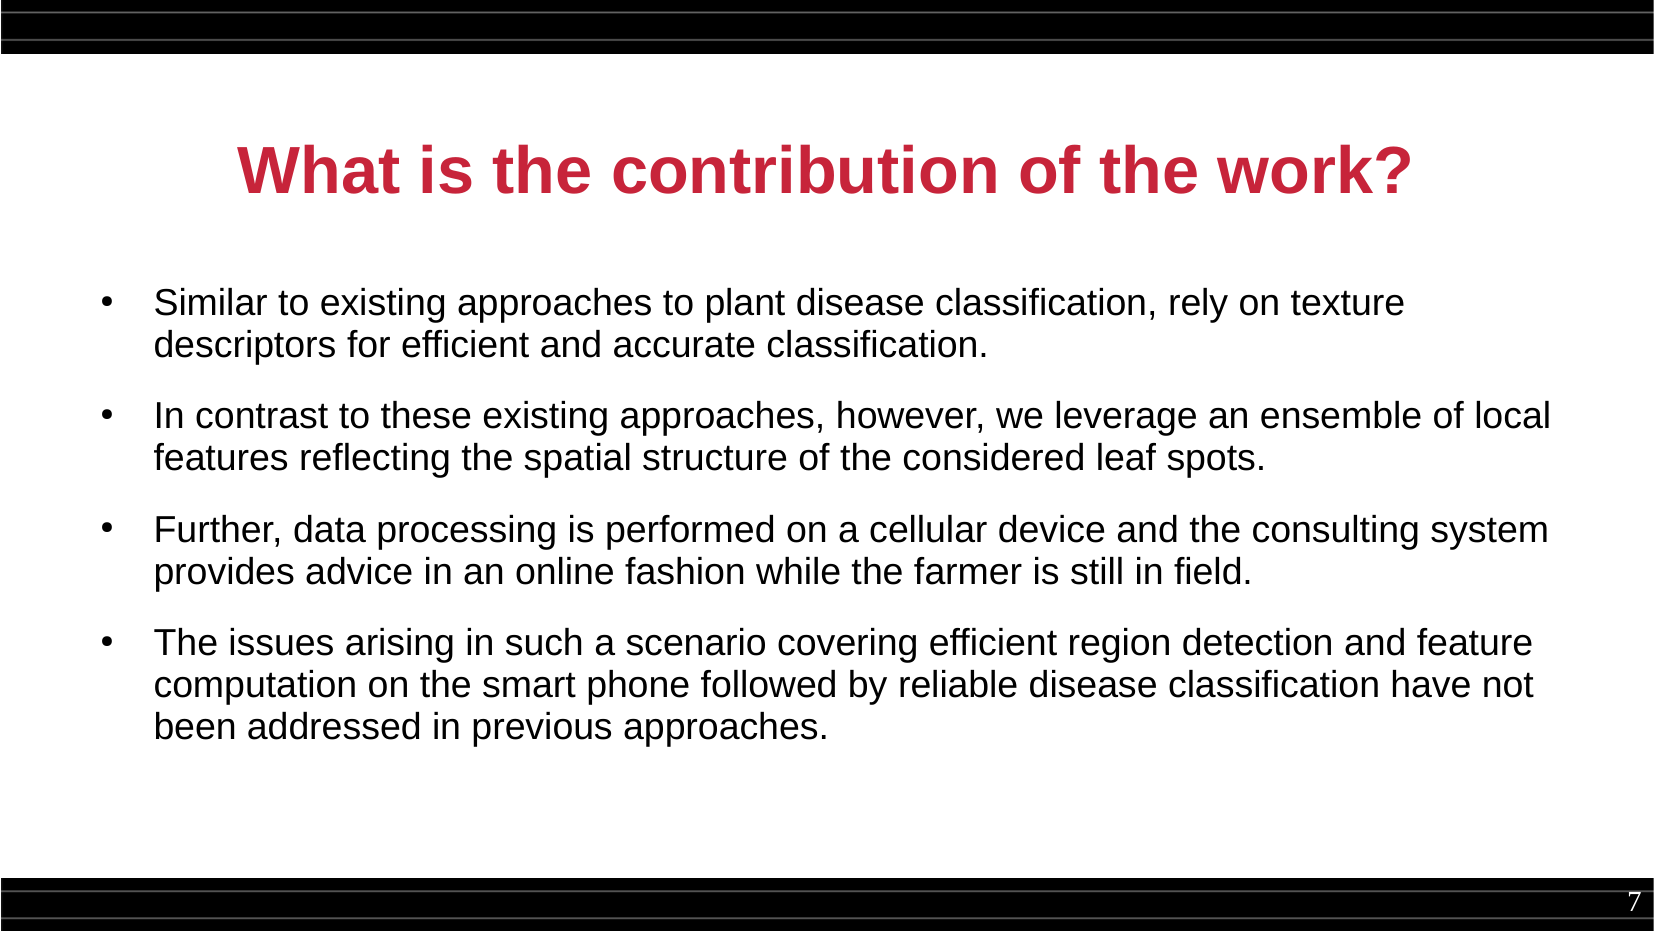

# What is the contribution of the work?
Similar to existing approaches to plant disease classification, rely on texture descriptors for efficient and accurate classification.
In contrast to these existing approaches, however, we leverage an ensemble of local features reflecting the spatial structure of the considered leaf spots.
Further, data processing is performed on a cellular device and the consulting system provides advice in an online fashion while the farmer is still in field.
The issues arising in such a scenario covering efficient region detection and feature computation on the smart phone followed by reliable disease classification have not been addressed in previous approaches.